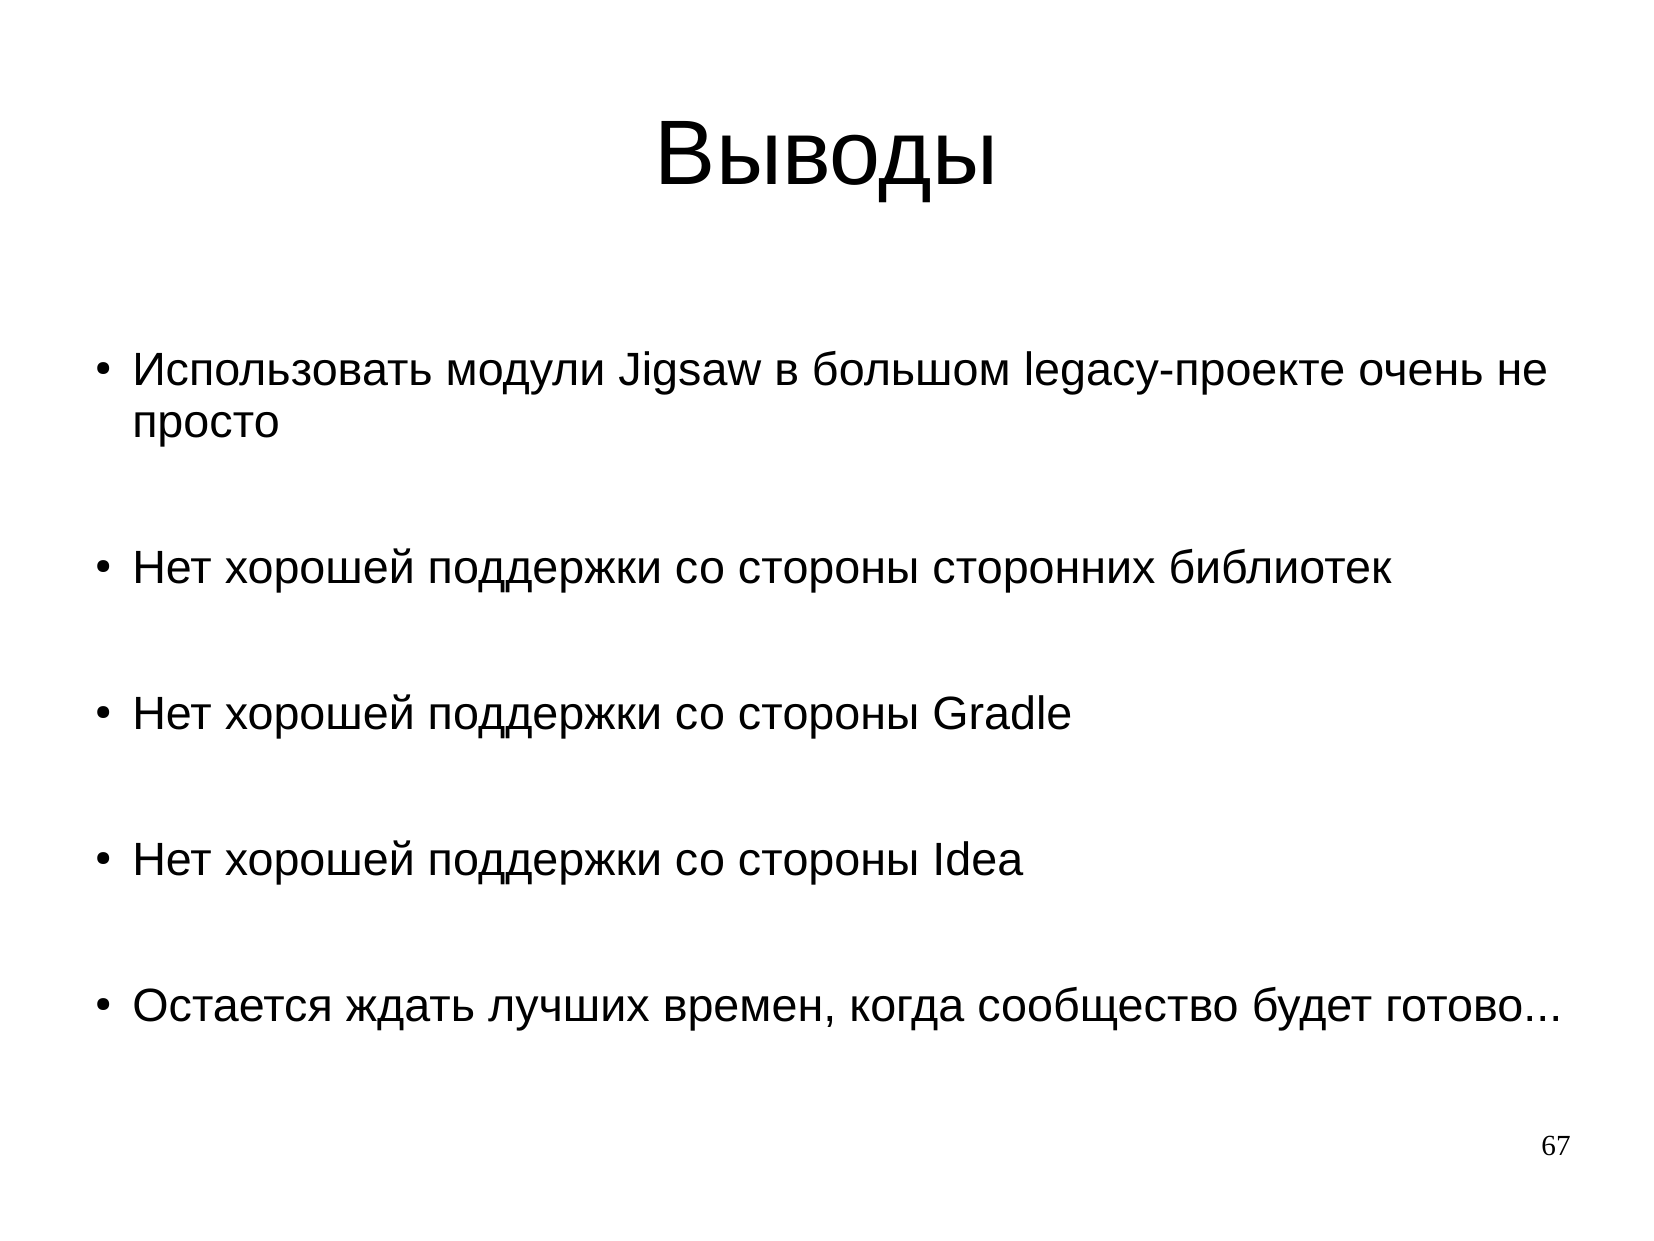

# Выводы
Использовать модули Jigsaw в большом legacy-проекте очень не просто
Нет хорошей поддержки со стороны сторонних библиотек
Нет хорошей поддержки со стороны Gradle
Нет хорошей поддержки со стороны Idea
Остается ждать лучших времен, когда сообщество будет готово...
67